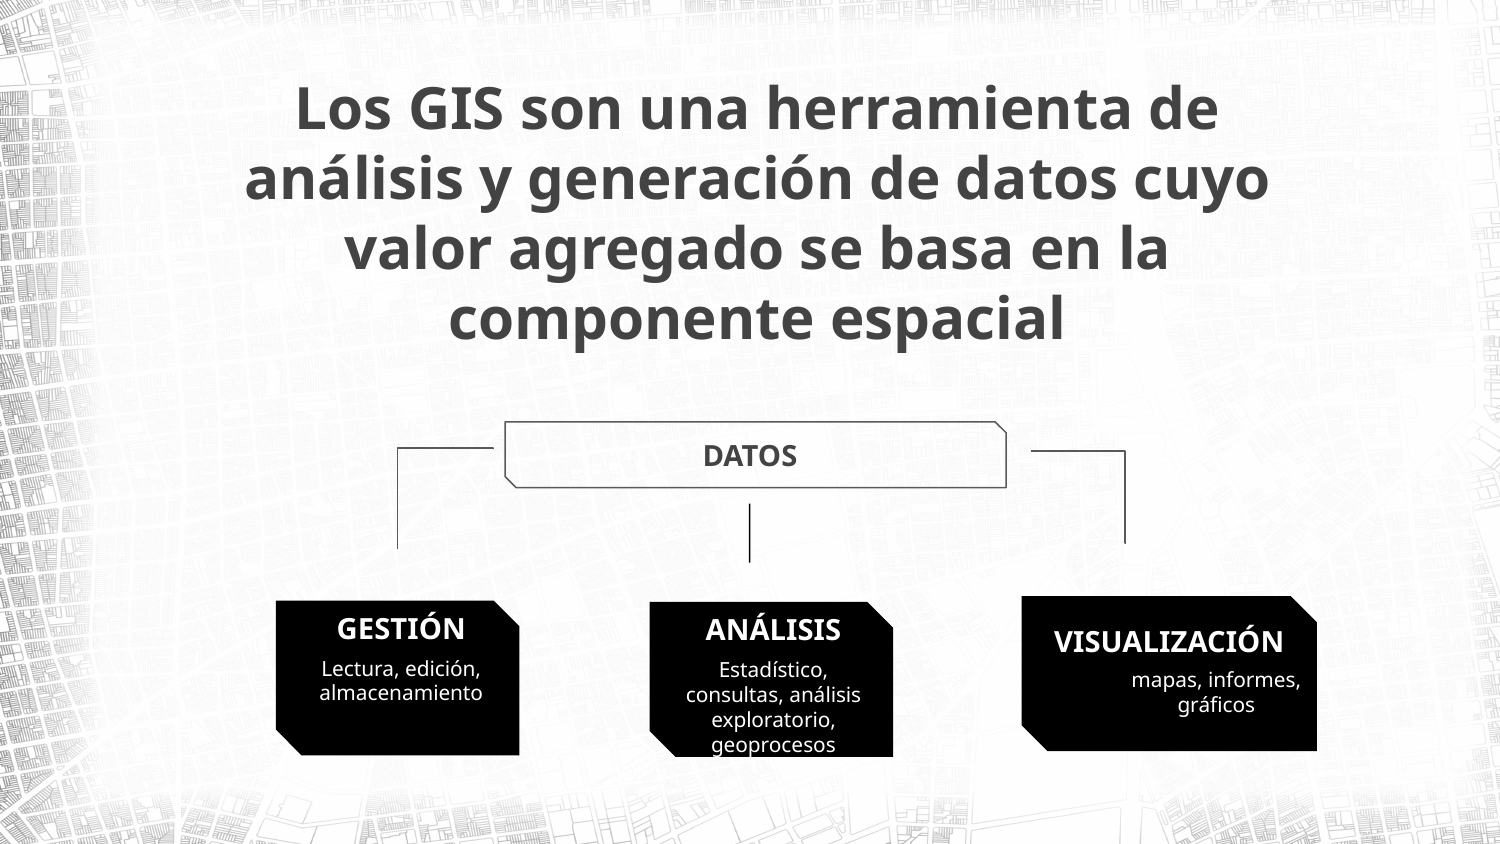

Los GIS son una herramienta de análisis y generación de datos cuyo valor agregado se basa en la componente espacial
DATOS
GESTIÓN
ANÁLISIS
VISUALIZACIÓN
Lectura, edición, almacenamiento
Estadístico, consultas, análisis exploratorio, geoprocesos
mapas, informes, gráficos